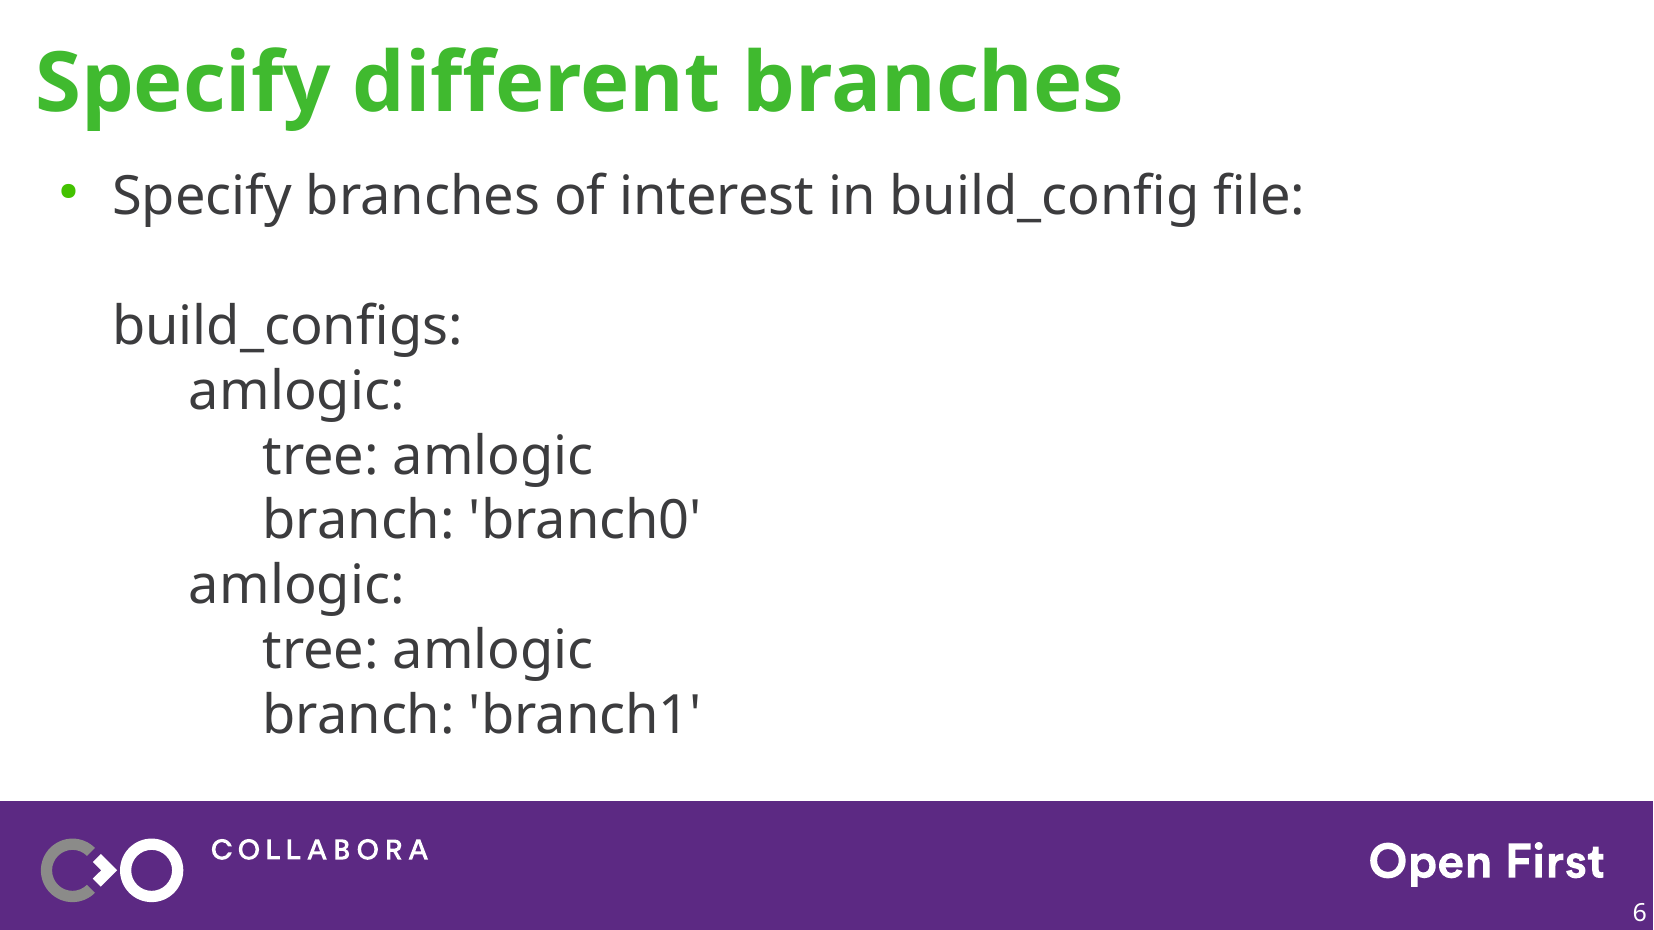

# Specify different branches
Specify branches of interest in build_config file:
build_configs:
 		amlogic:
 			tree: amlogic
 			branch: 'branch0'
 		amlogic:
 			tree: amlogic
 			branch: 'branch1'